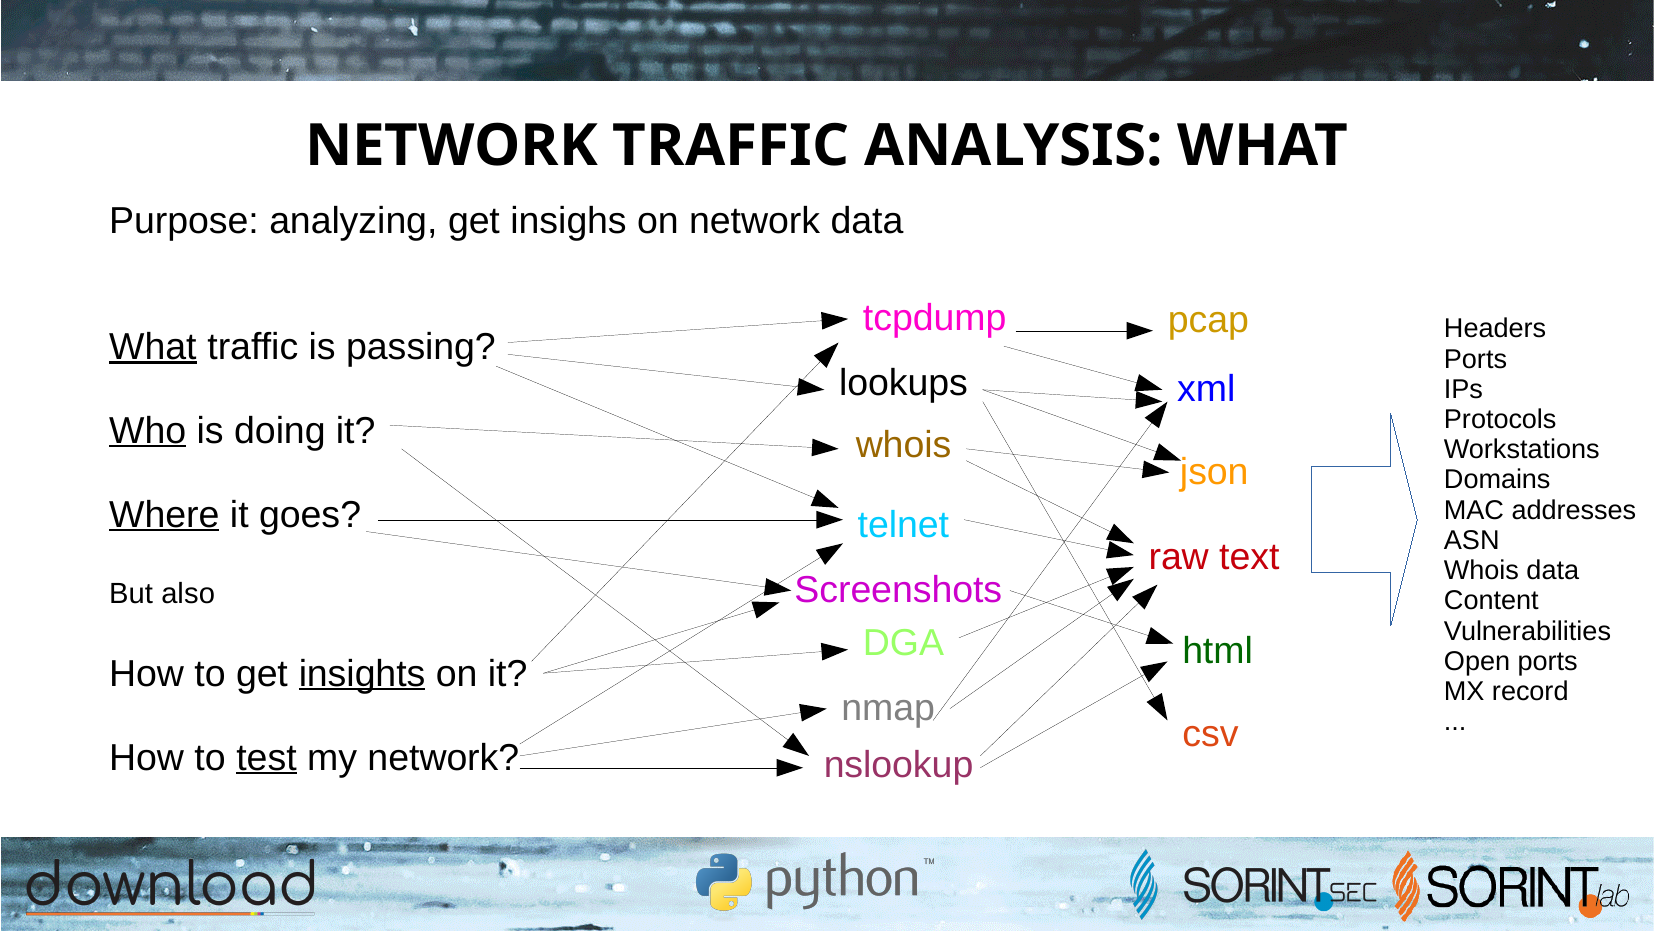

# NETWORK TRAFFIC ANALYSIS: WHAT
Purpose: analyzing, get insighs on network data
What traffic is passing?
Who is doing it?
Where it goes?
But also
How to get insights on it?
How to test my network?
tcpdump
pcap
Headers
Ports
IPs
Protocols
Workstations
Domains
MAC addresses
ASN
Whois data
Content
Vulnerabilities
Open ports
MX record
...
lookups
xml
whois
json
telnet
raw text
Screenshots
DGA
html
nmap
csv
nslookup